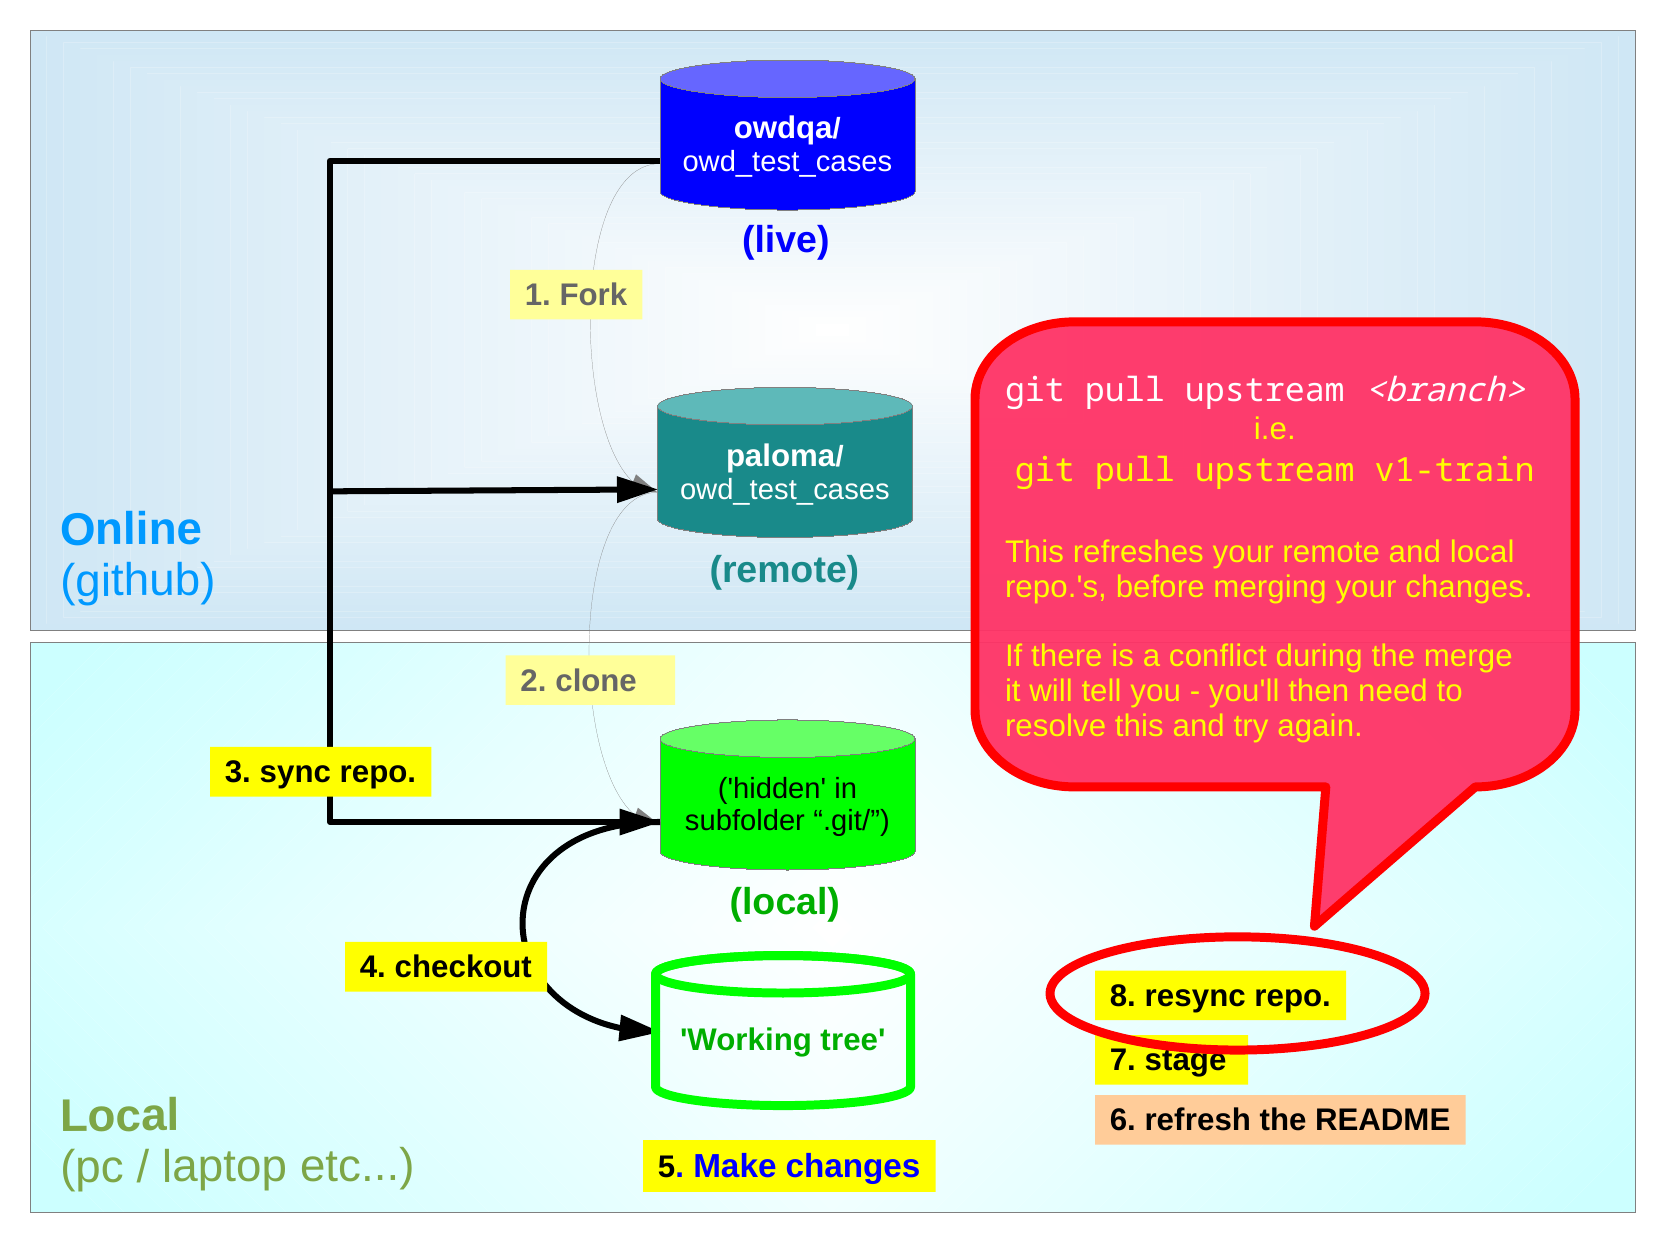

owdqa/
owd_test_cases
(live)
1. Fork
git pull upstream <branch>
i.e.
git pull upstream v1-train
This refreshes your remote and local
repo.'s, before merging your changes.
If there is a conflict during the merge
it will tell you - you'll then need to
resolve this and try again.
paloma/
owd_test_cases
(remote)
Online
(github)
2. clone
('hidden' in
subfolder “.git/”)
(local)
3. sync repo.
4. checkout
'Working tree'
8. resync repo.
7. stage
Local
(pc / laptop etc...)
6. refresh the README
5. Make changes